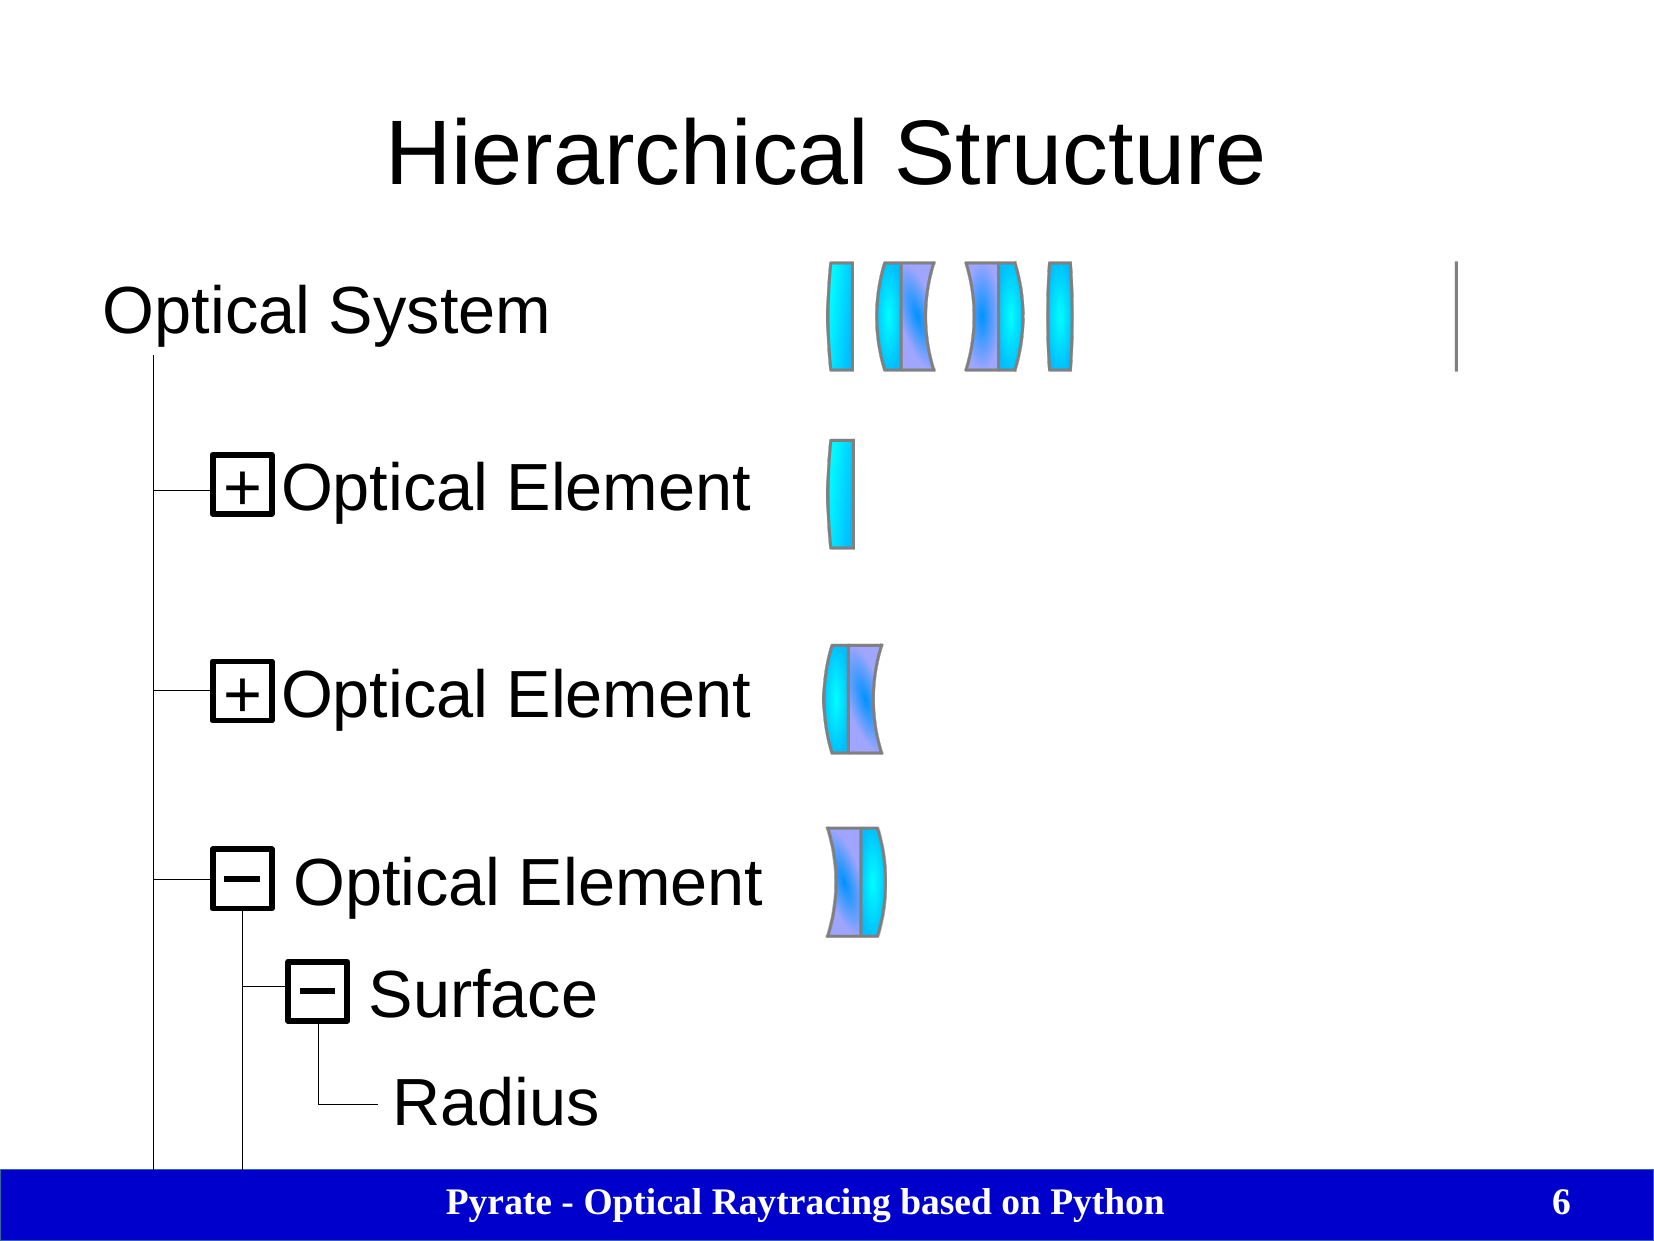

# Hierarchical Structure
Optical System
+ Optical Element
+ Optical Element
Optical Element
Surface
Radius
Pyrate - Optical Raytracing based on Python
6